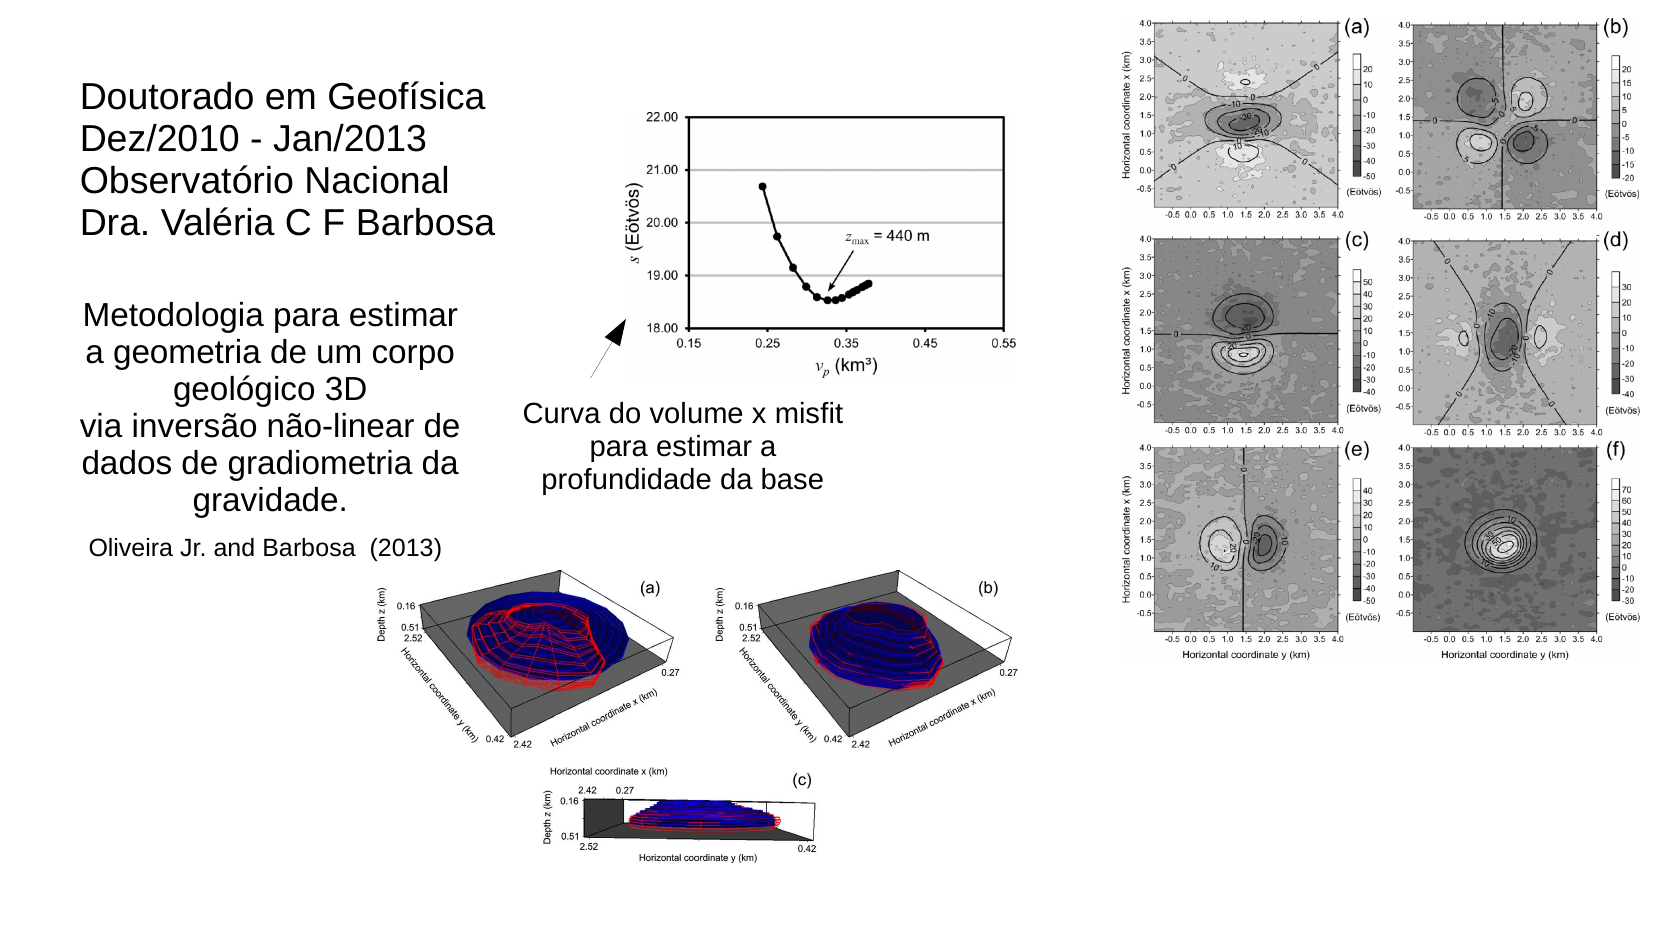

Doutorado em Geofísica
Dez/2010 - Jan/2013
Observatório Nacional
Dra. Valéria C F Barbosa
Metodologia para estimar a geometria de um corpo geológico 3D
via inversão não-linear de dados de gradiometria da gravidade.
Curva do volume x misfit para estimar a profundidade da base
Oliveira Jr. and Barbosa (2013)